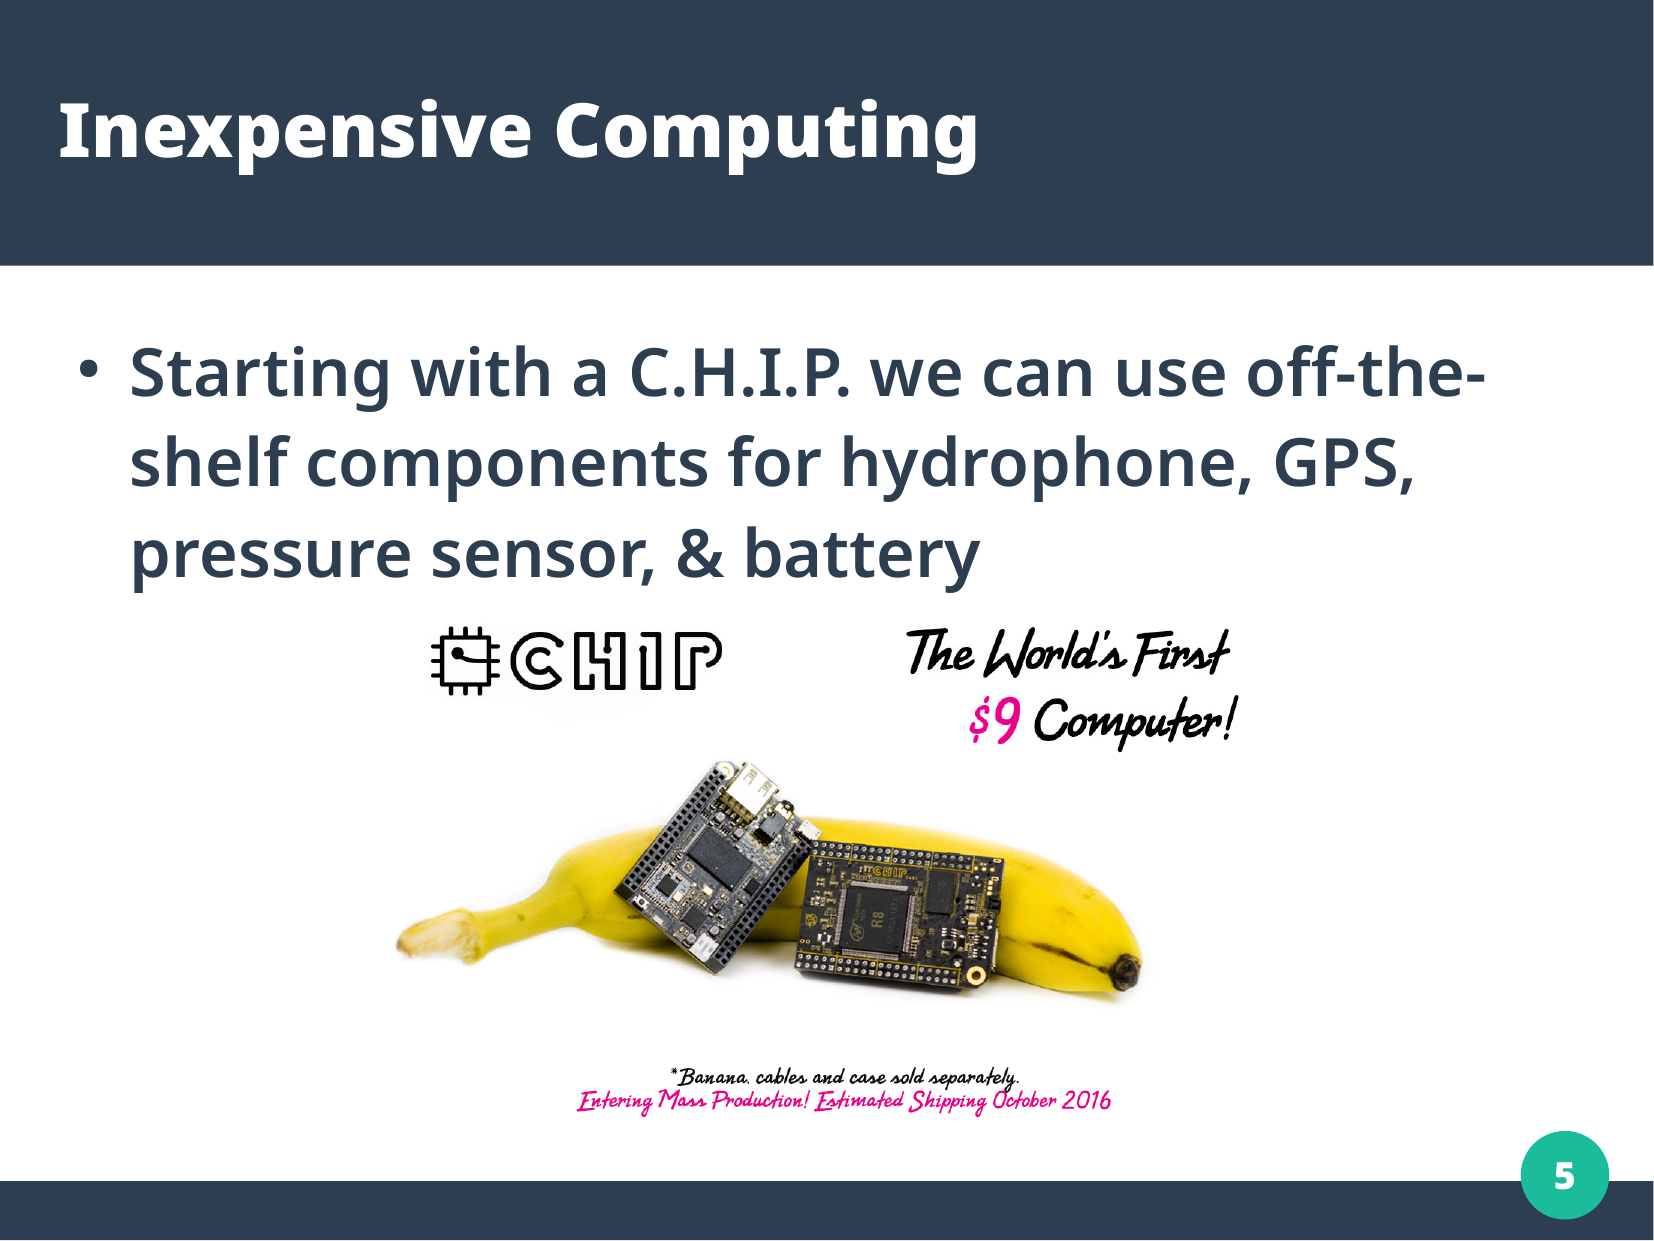

# Inexpensive Computing
Starting with a C.H.I.P. we can use off-the-shelf components for hydrophone, GPS, pressure sensor, & battery
5